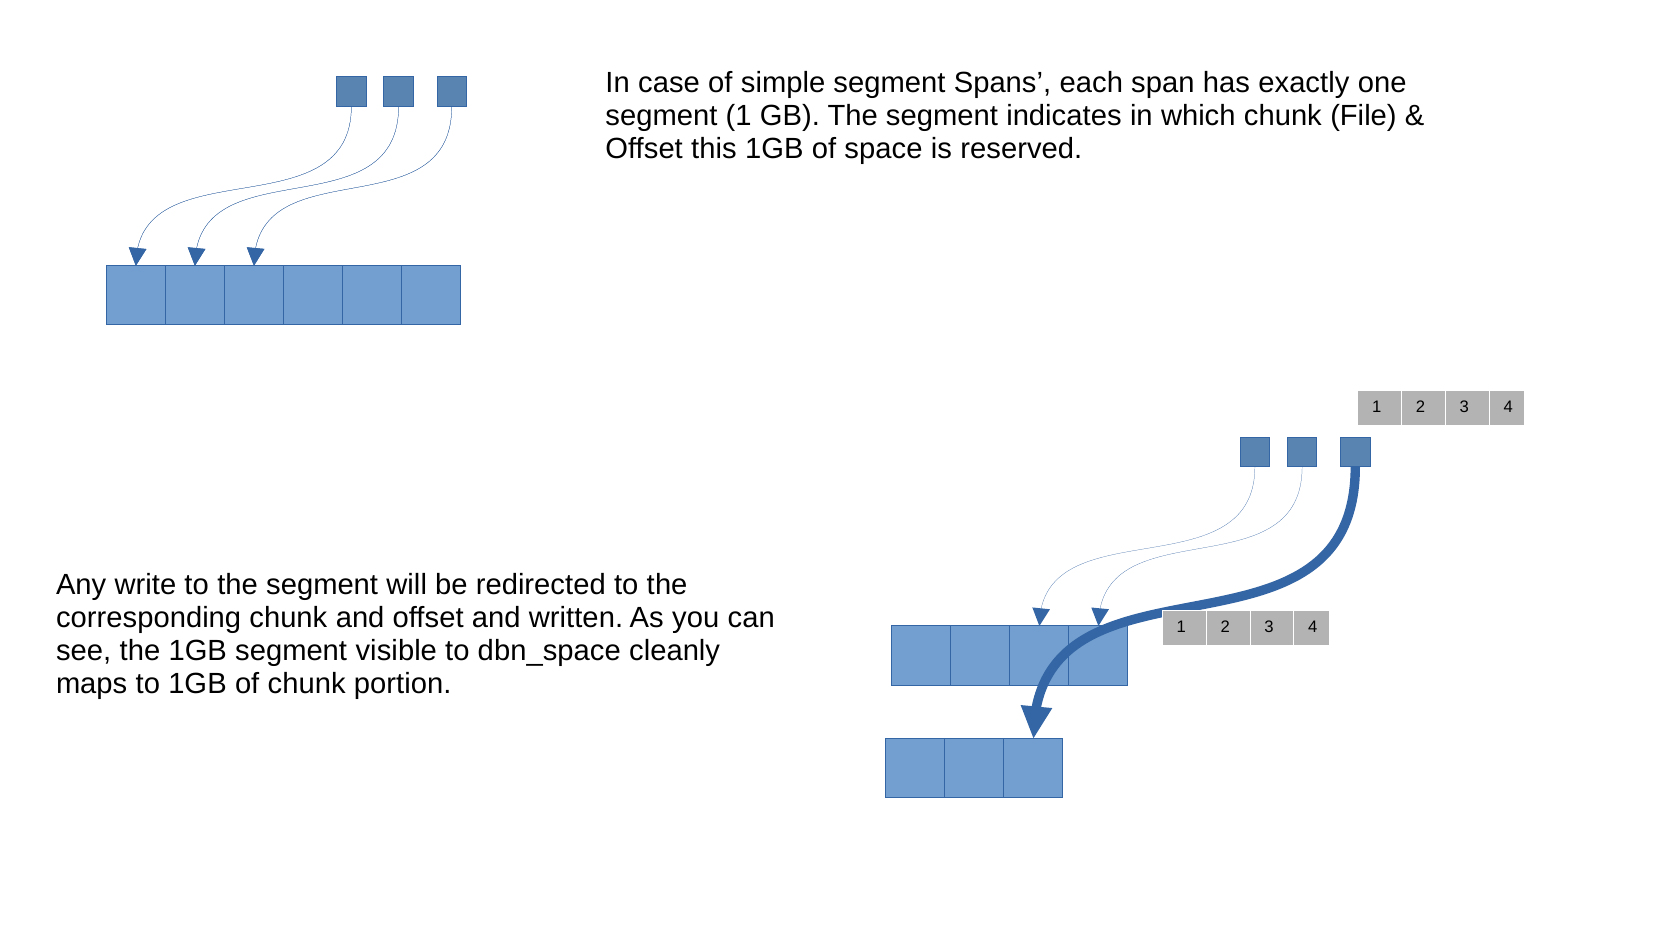

In case of simple segment Spans’, each span has exactly one segment (1 GB). The segment indicates in which chunk (File) & Offset this 1GB of space is reserved.
| 1 | 2 | 3 | 4 |
| --- | --- | --- | --- |
Any write to the segment will be redirected to the corresponding chunk and offset and written. As you can see, the 1GB segment visible to dbn_space cleanly maps to 1GB of chunk portion.
| 1 | 2 | 3 | 4 |
| --- | --- | --- | --- |